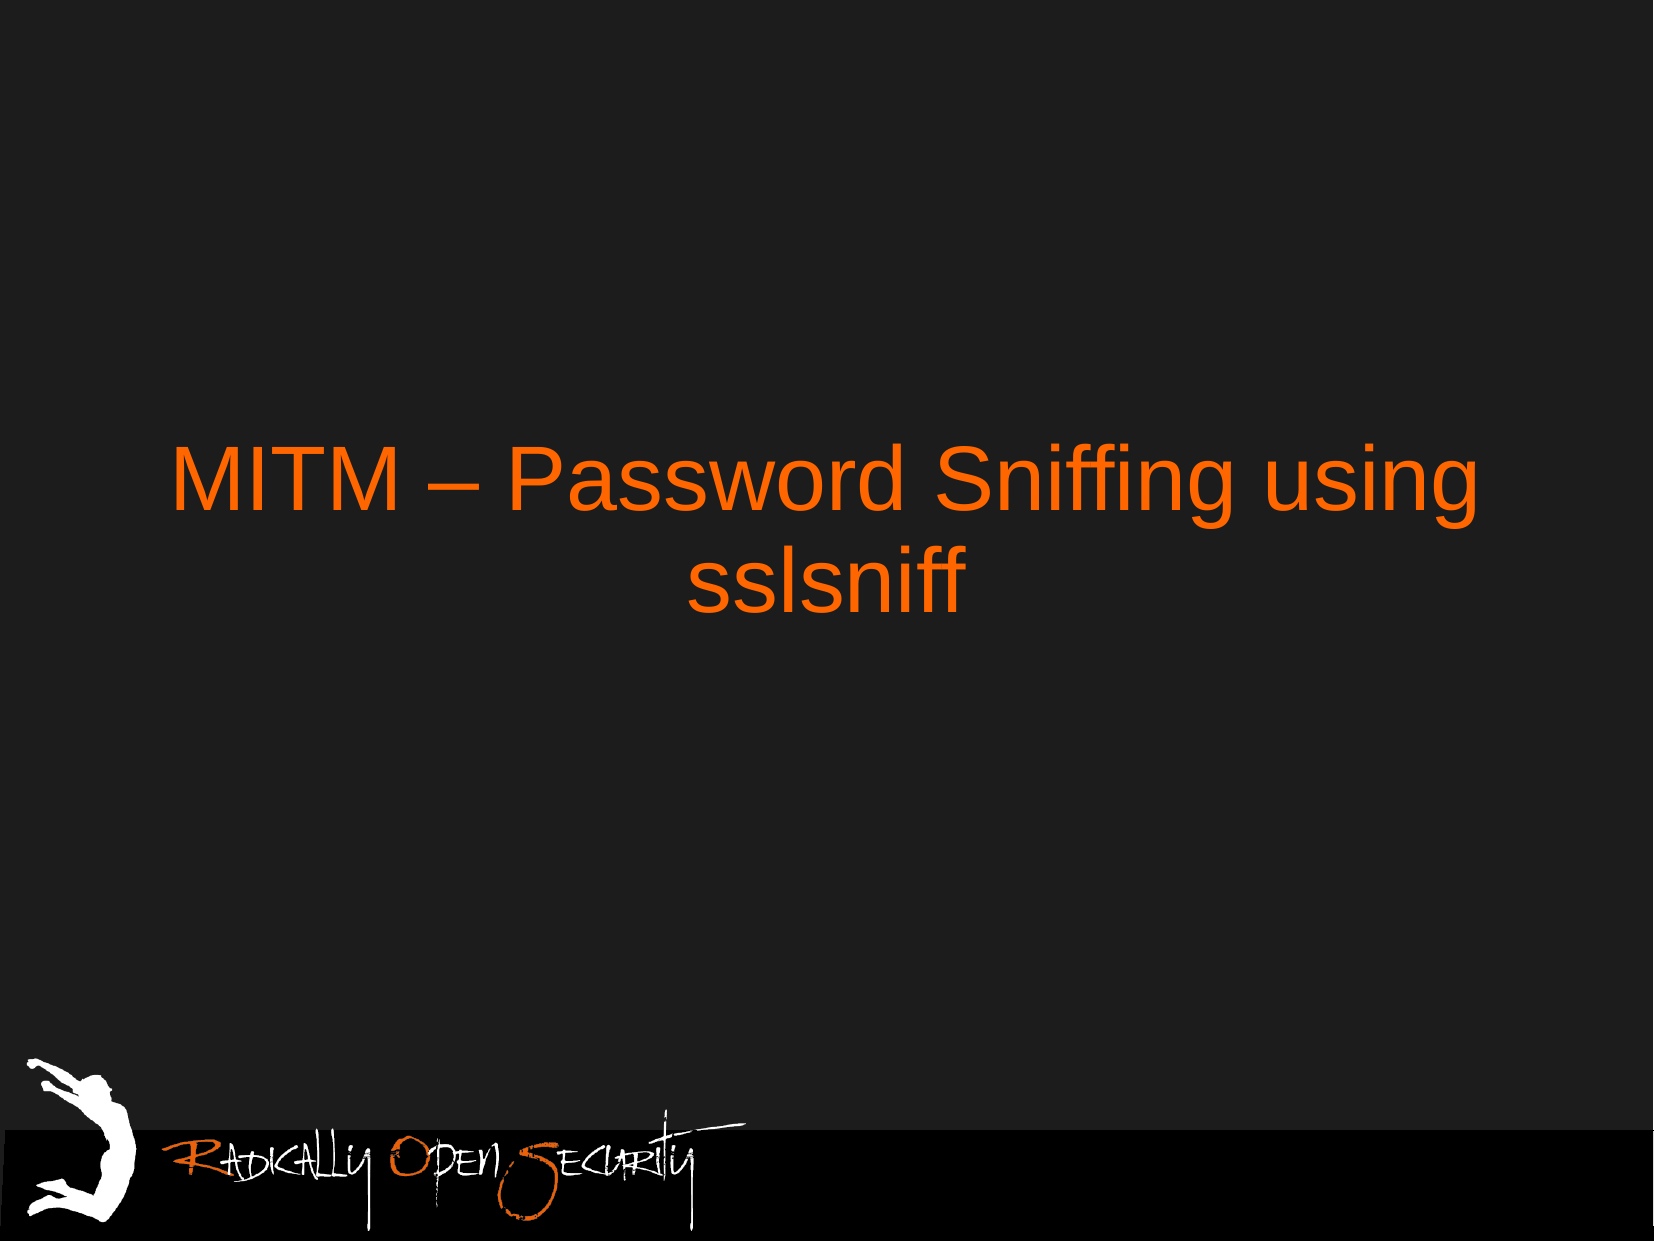

# MITM – Password Sniffing using sslsniff